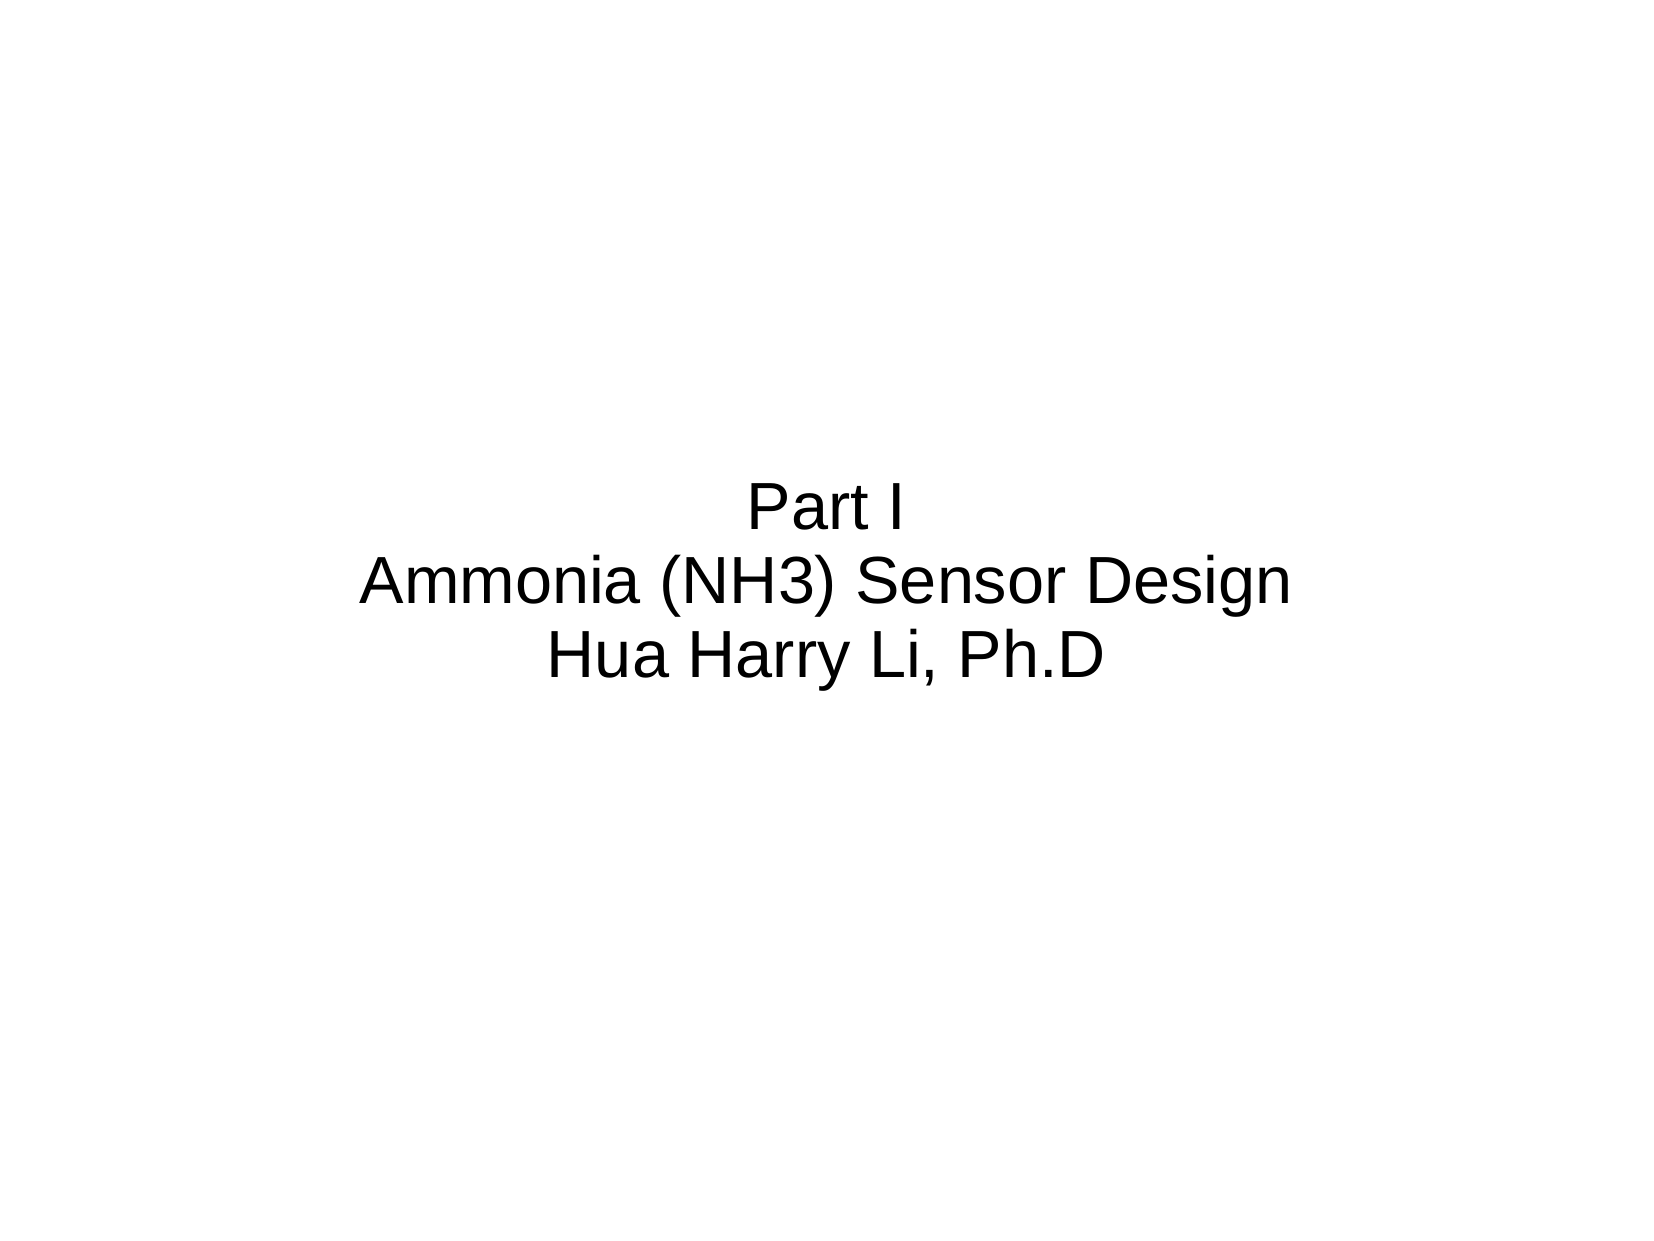

Part I
Ammonia (NH3) Sensor Design
Hua Harry Li, Ph.D